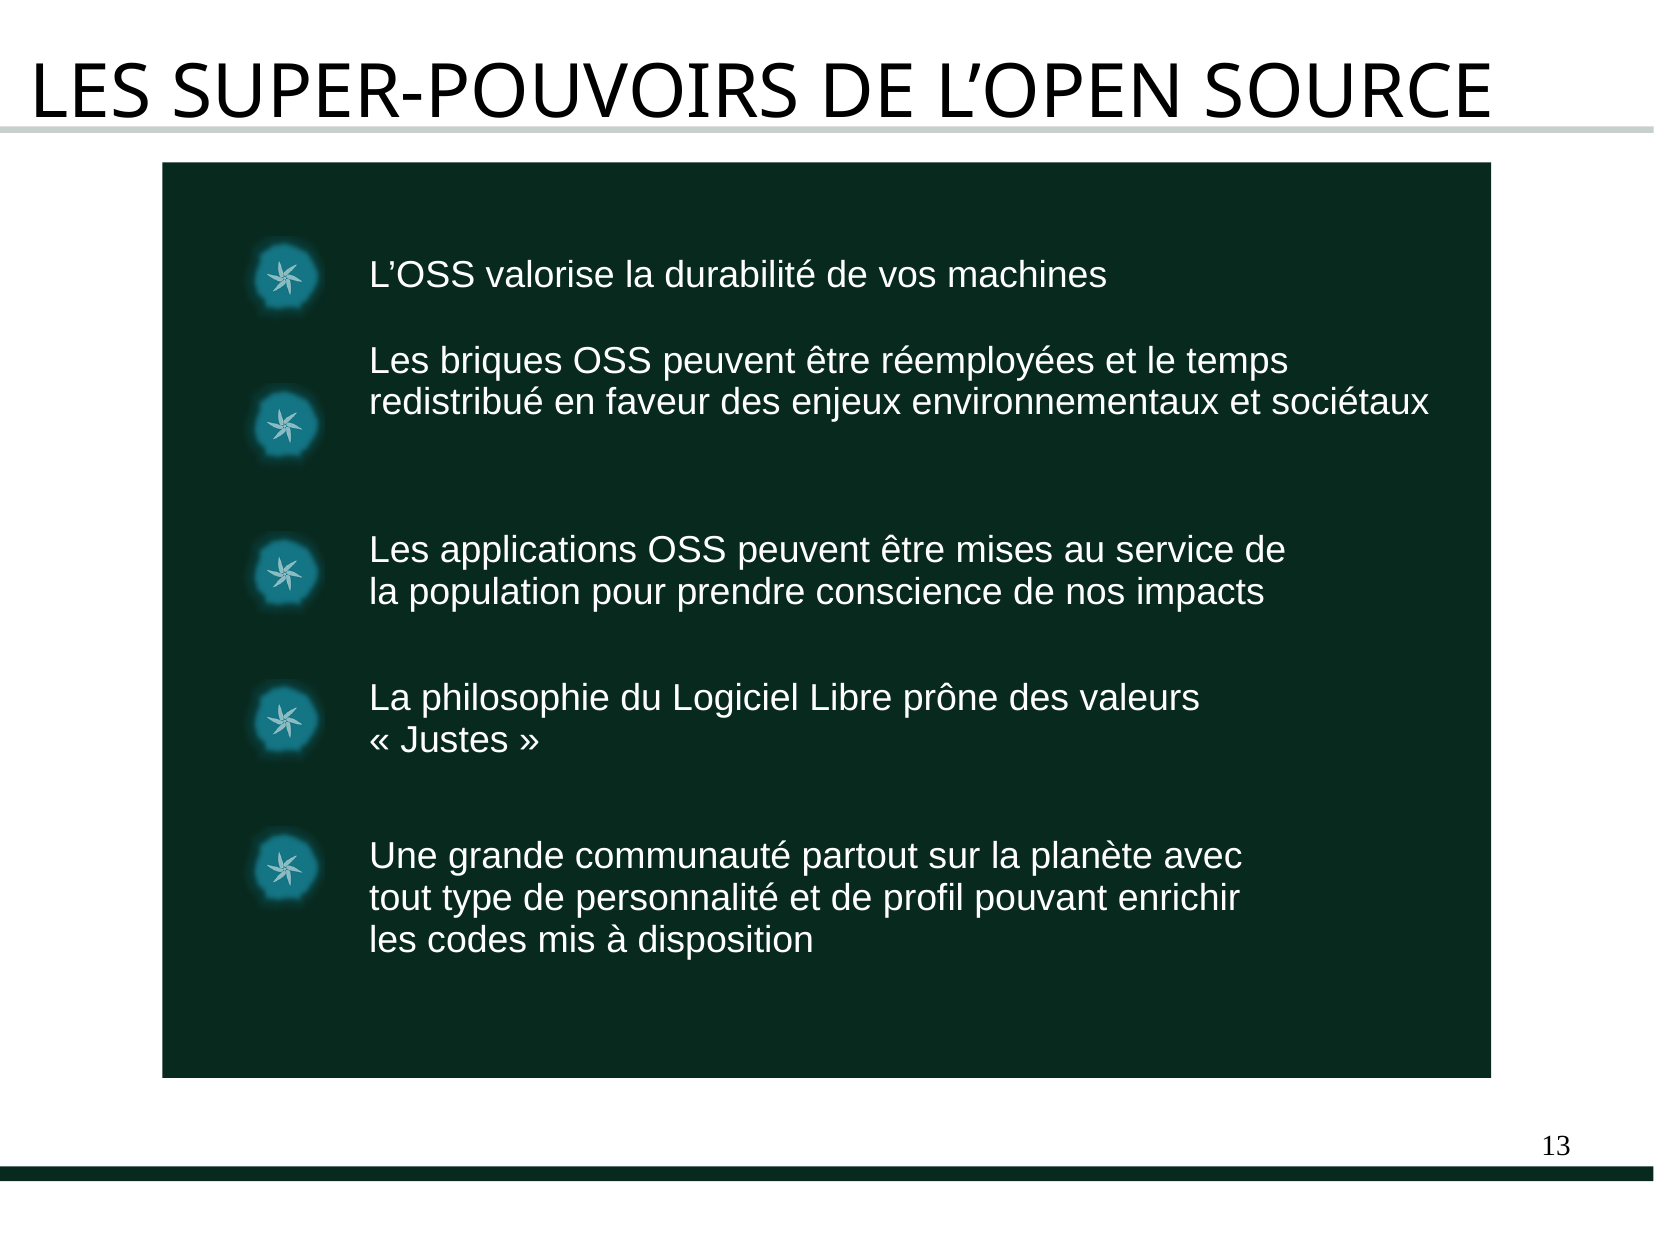

LES SUPER-POUVOIRS DE L’OPEN SOURCE
L’OSS valorise la durabilité de vos machines
Les briques OSS peuvent être réemployées et le temps redistribué en faveur des enjeux environnementaux et sociétaux
Les applications OSS peuvent être mises au service de la population pour prendre conscience de nos impacts
La philosophie du Logiciel Libre prône des valeurs « Justes »
Une grande communauté partout sur la planète avec tout type de personnalité et de profil pouvant enrichir les codes mis à disposition
13